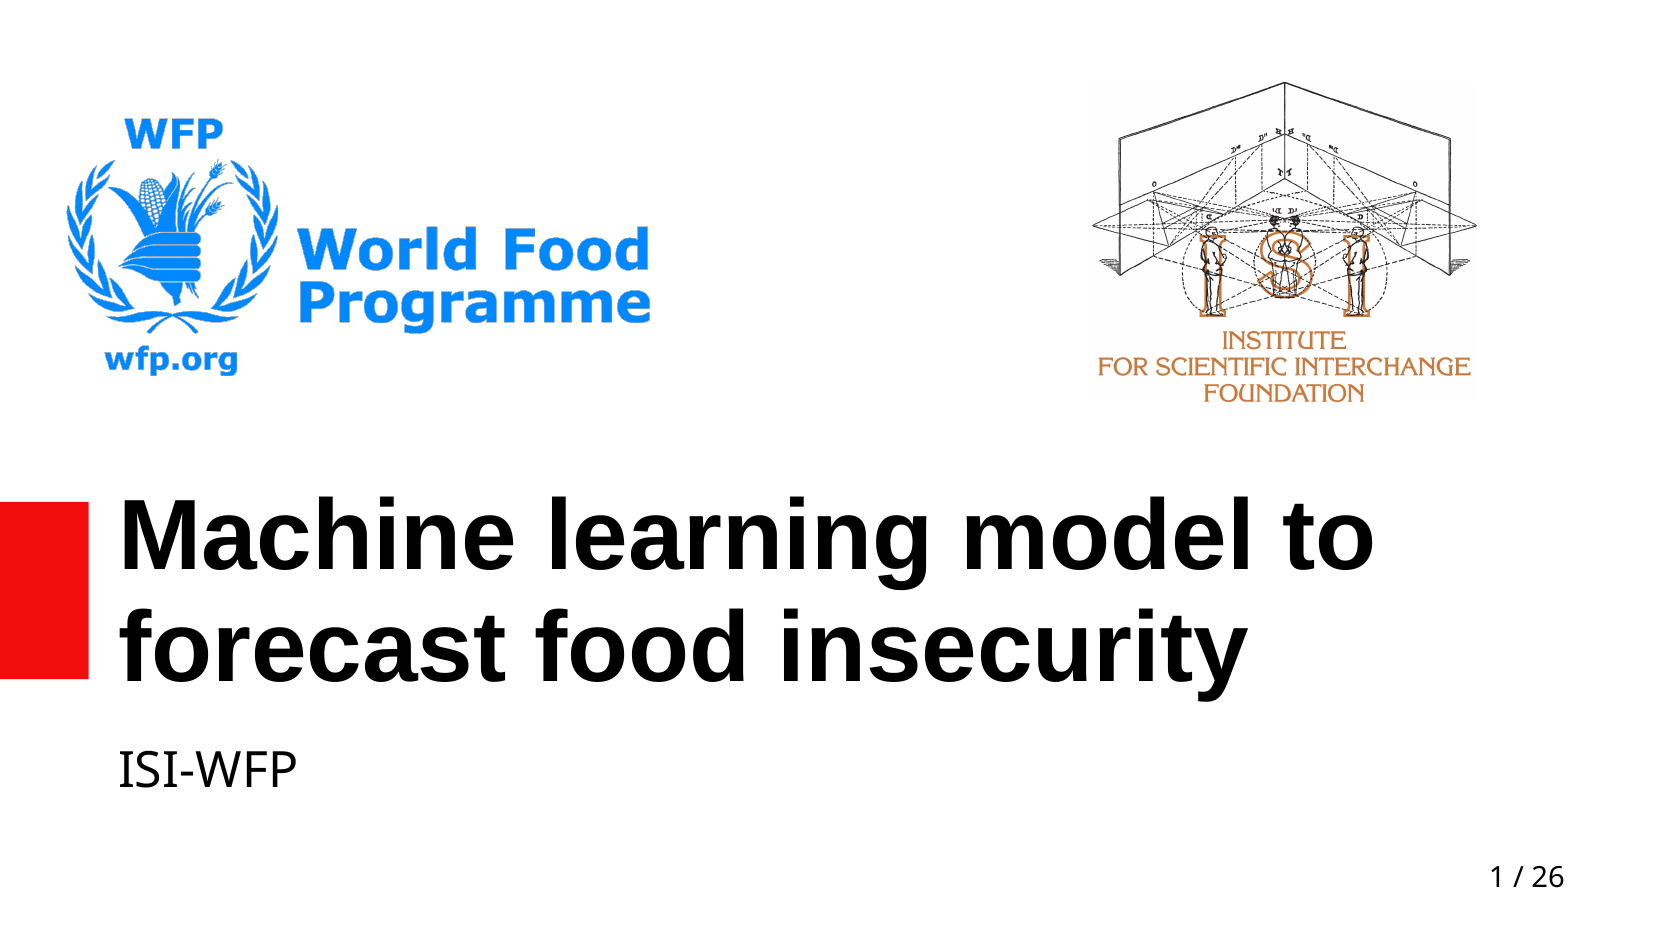

# Machine learning model to forecast food insecurity
ISI-WFP
1